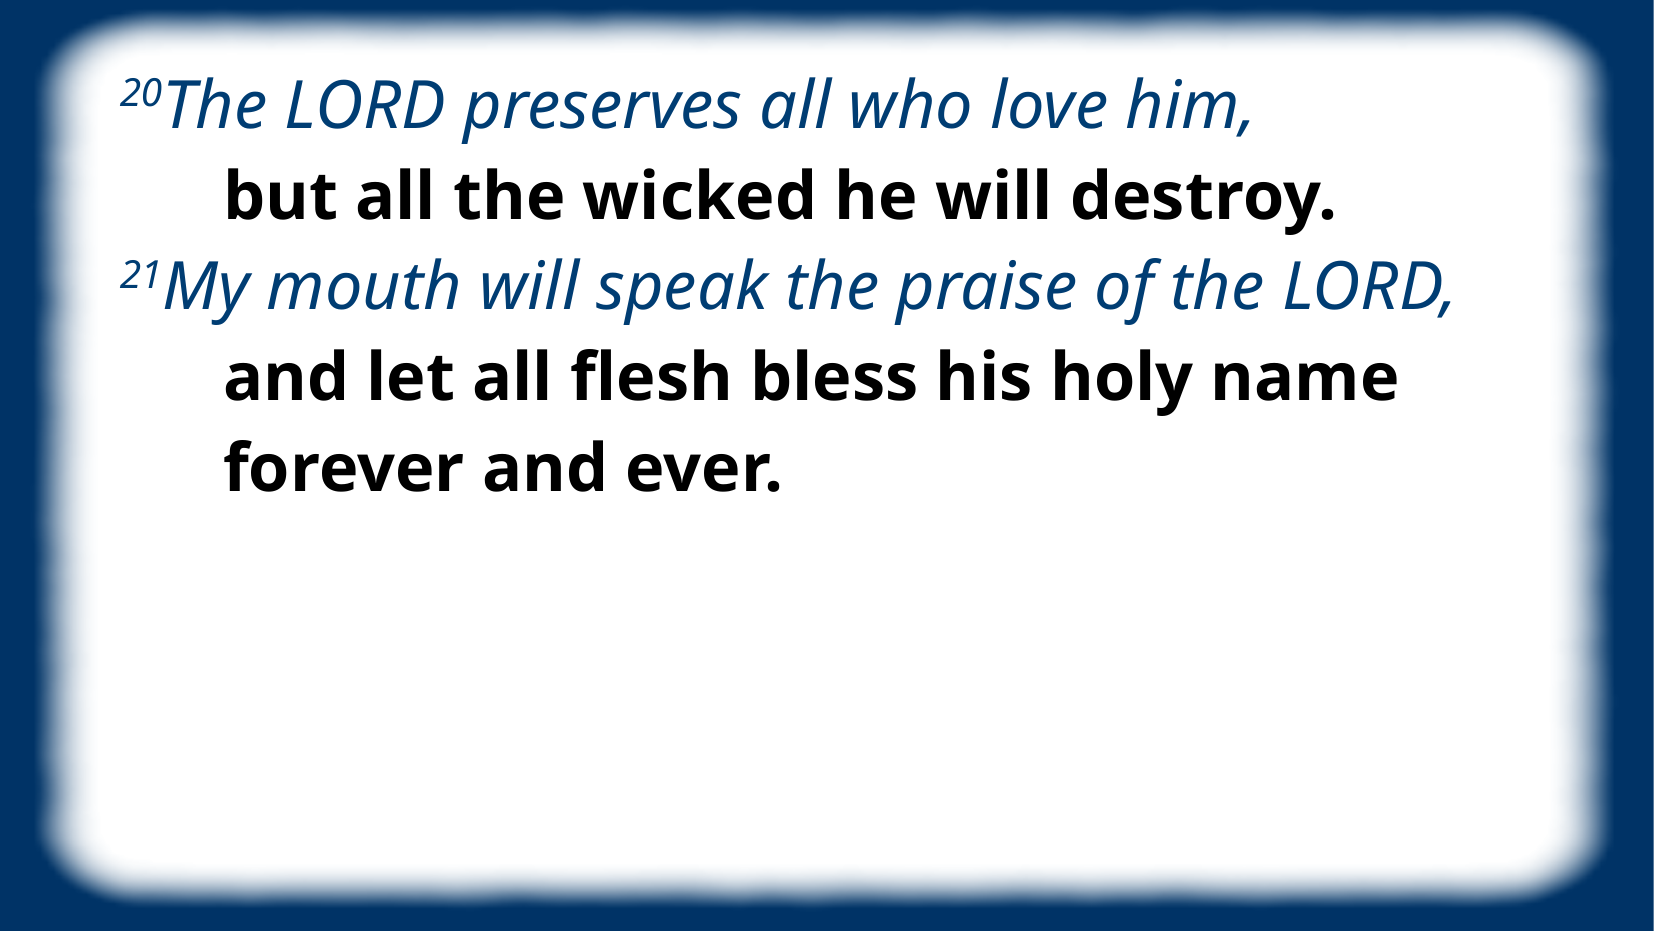

20The LORD preserves all who love him,
 but all the wicked he will destroy.
21My mouth will speak the praise of the LORD,
 and let all flesh bless his holy name
 forever and ever.